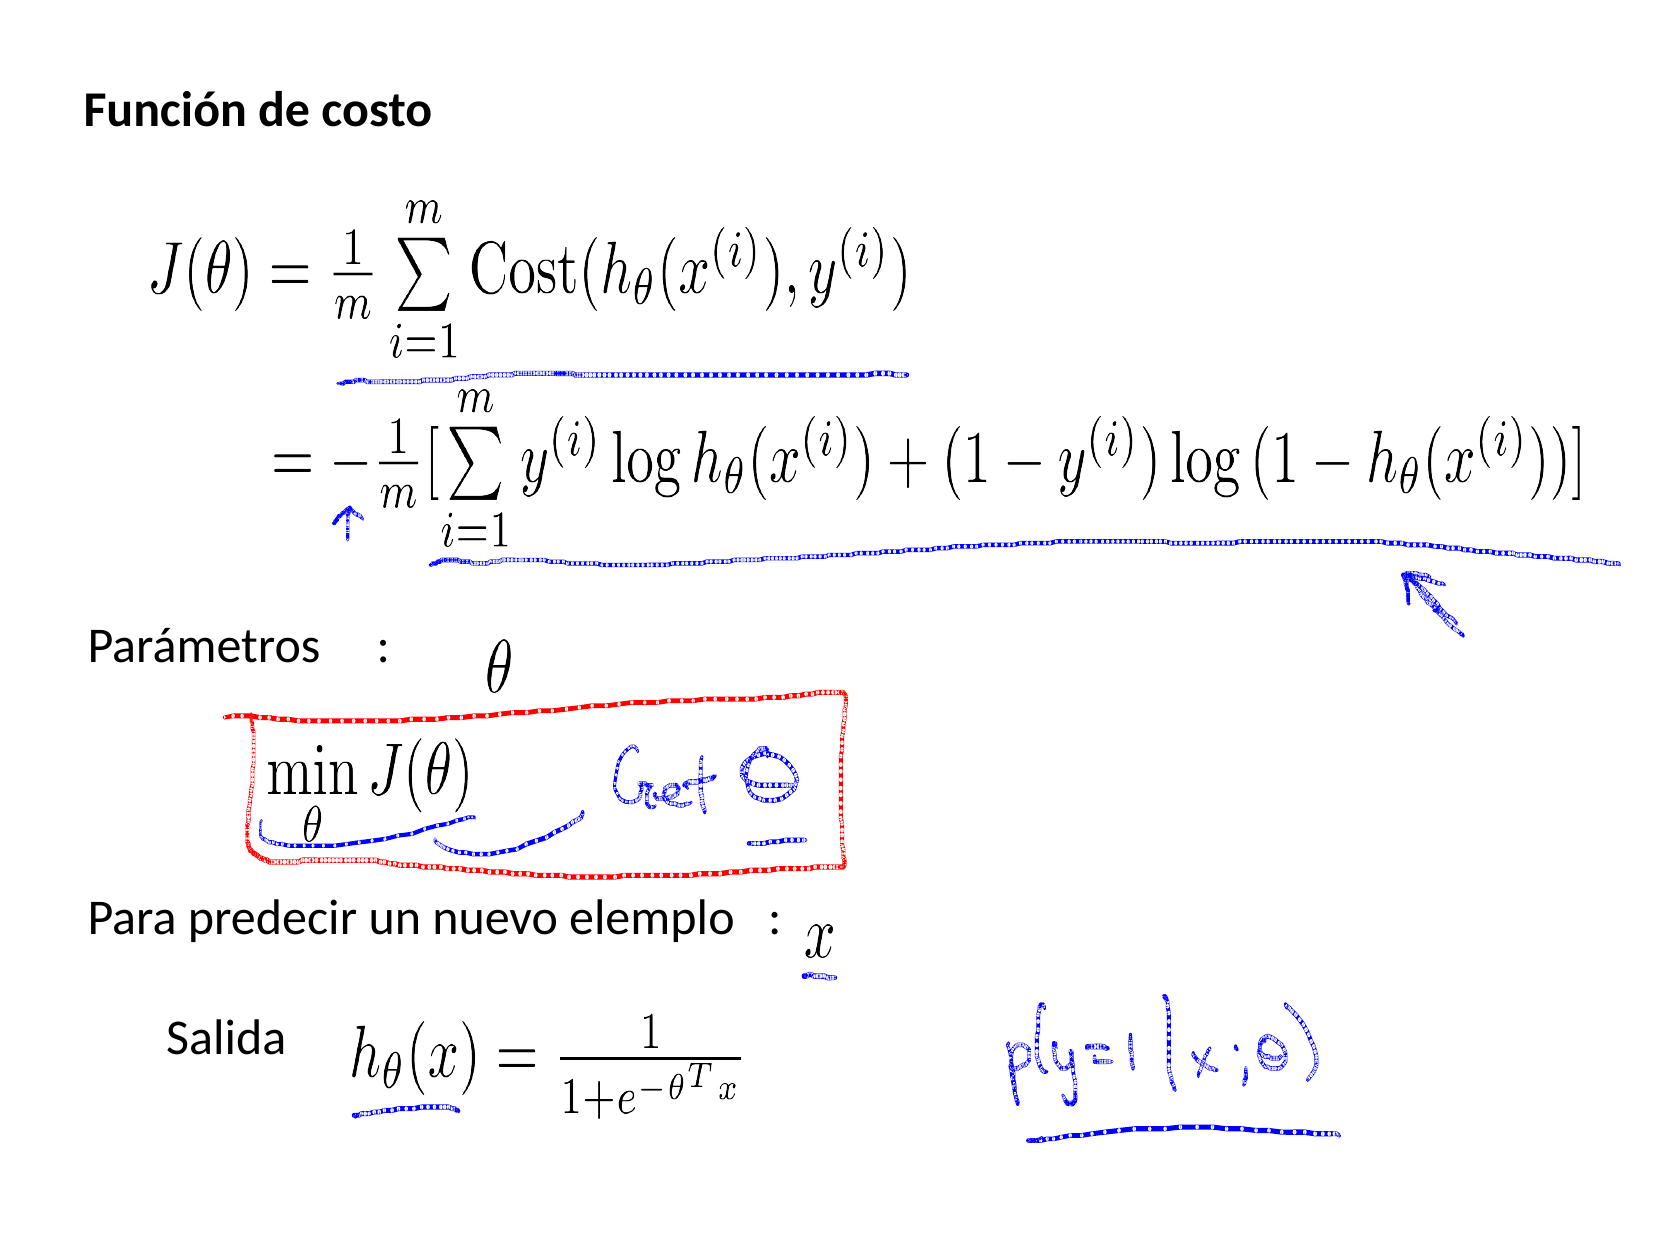

Función de costo
Parámetros :
Para predecir un nuevo elemplo :
Salida